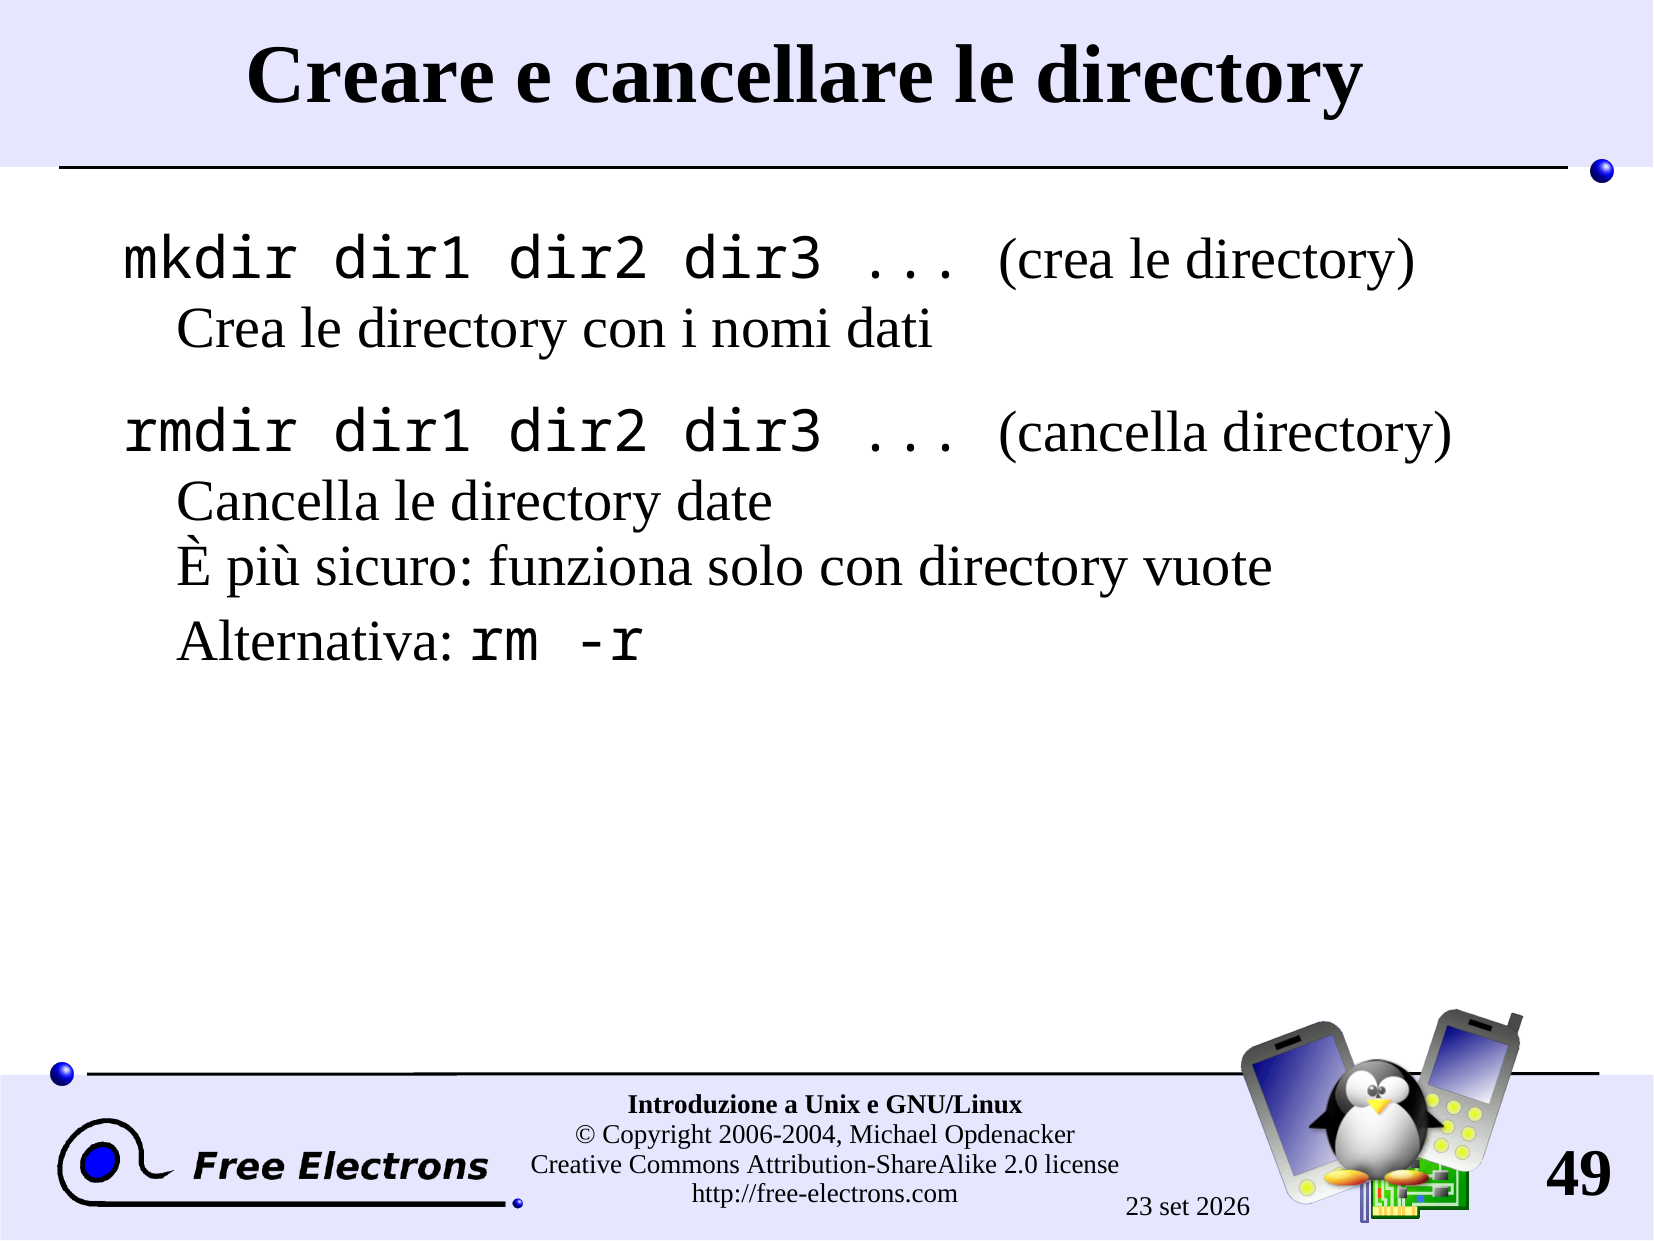

# Creare e cancellare le directory
mkdir dir1 dir2 dir3 ... (crea le directory)
Crea le directory con i nomi dati
rmdir dir1 dir2 dir3 ... (cancella directory)
Cancella le directory date
È più sicuro: funziona solo con directory vuote
Alternativa: rm -r